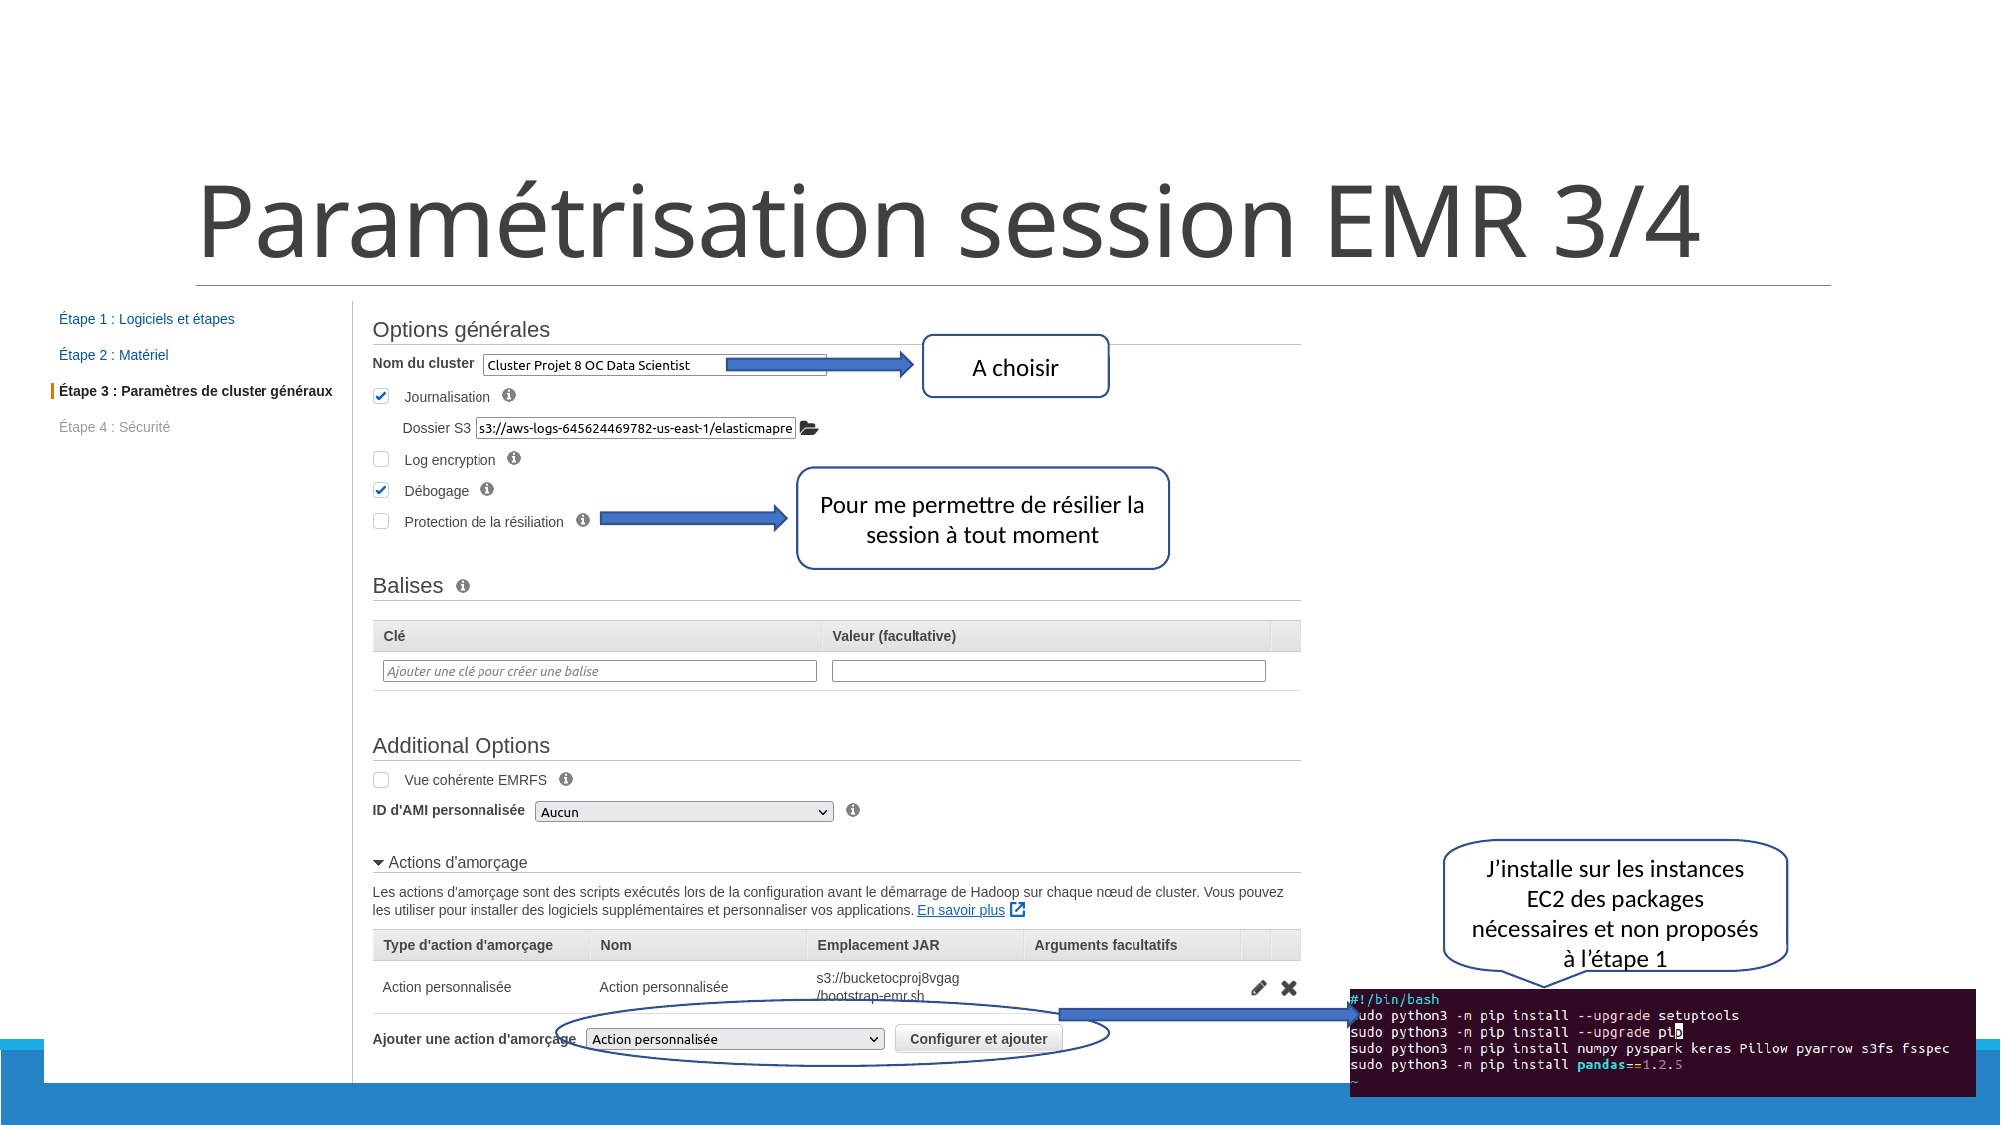

# Paramétrisation session EMR 3/4
A choisir
Pour me permettre de résilier la session à tout moment
J’installe sur les instances EC2 des packages nécessaires et non proposés à l’étape 1